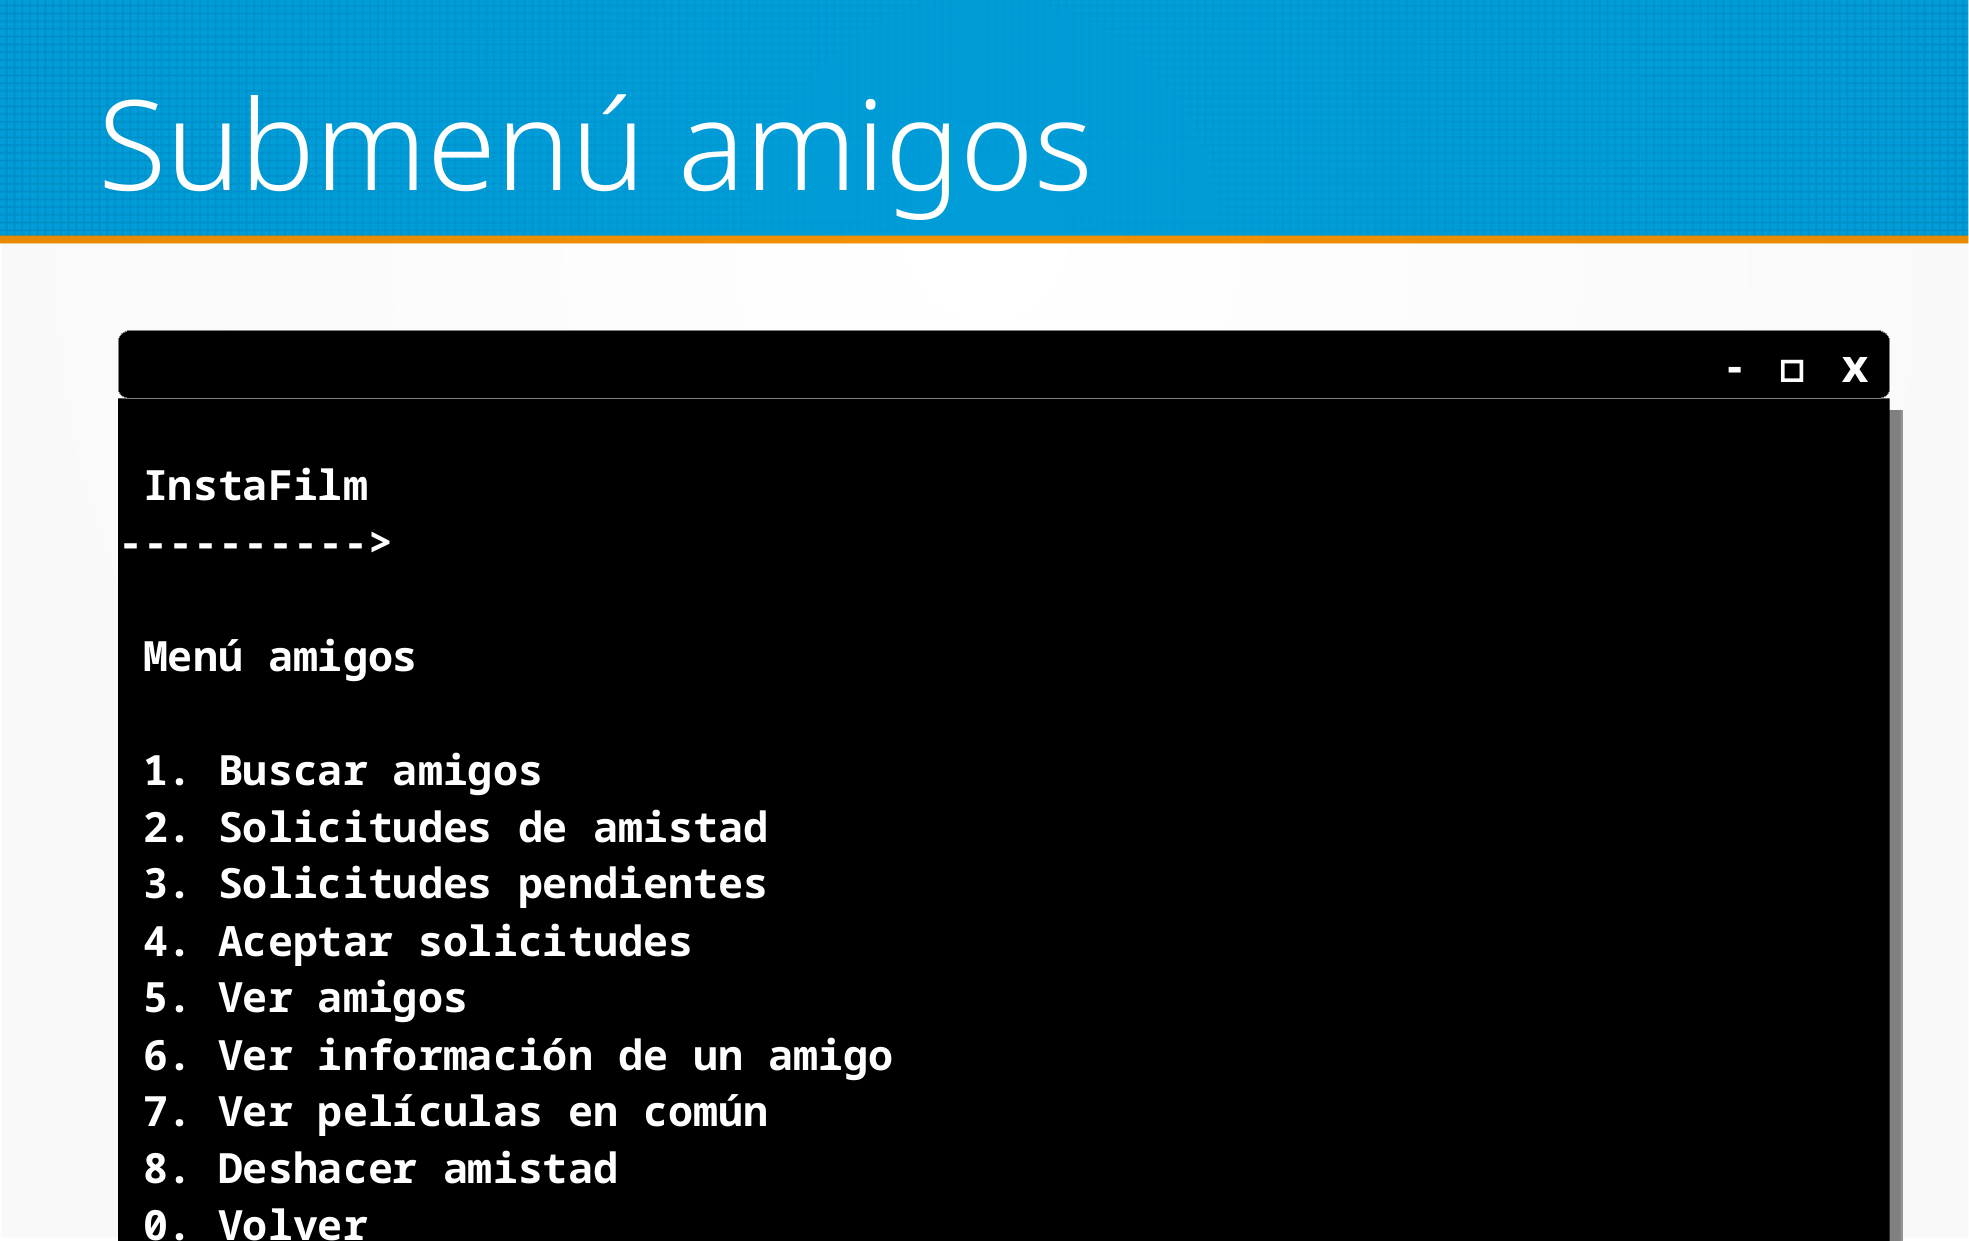

# Submenú amigos
- □ x
 InstaFilm
---------->
 Menú amigos
 1. Buscar amigos
 2. Solicitudes de amistad
 3. Solicitudes pendientes
 4. Aceptar solicitudes
 5. Ver amigos
 6. Ver información de un amigo
 7. Ver películas en común
 8. Deshacer amistad
 0. Volver
 Tu opción es ->